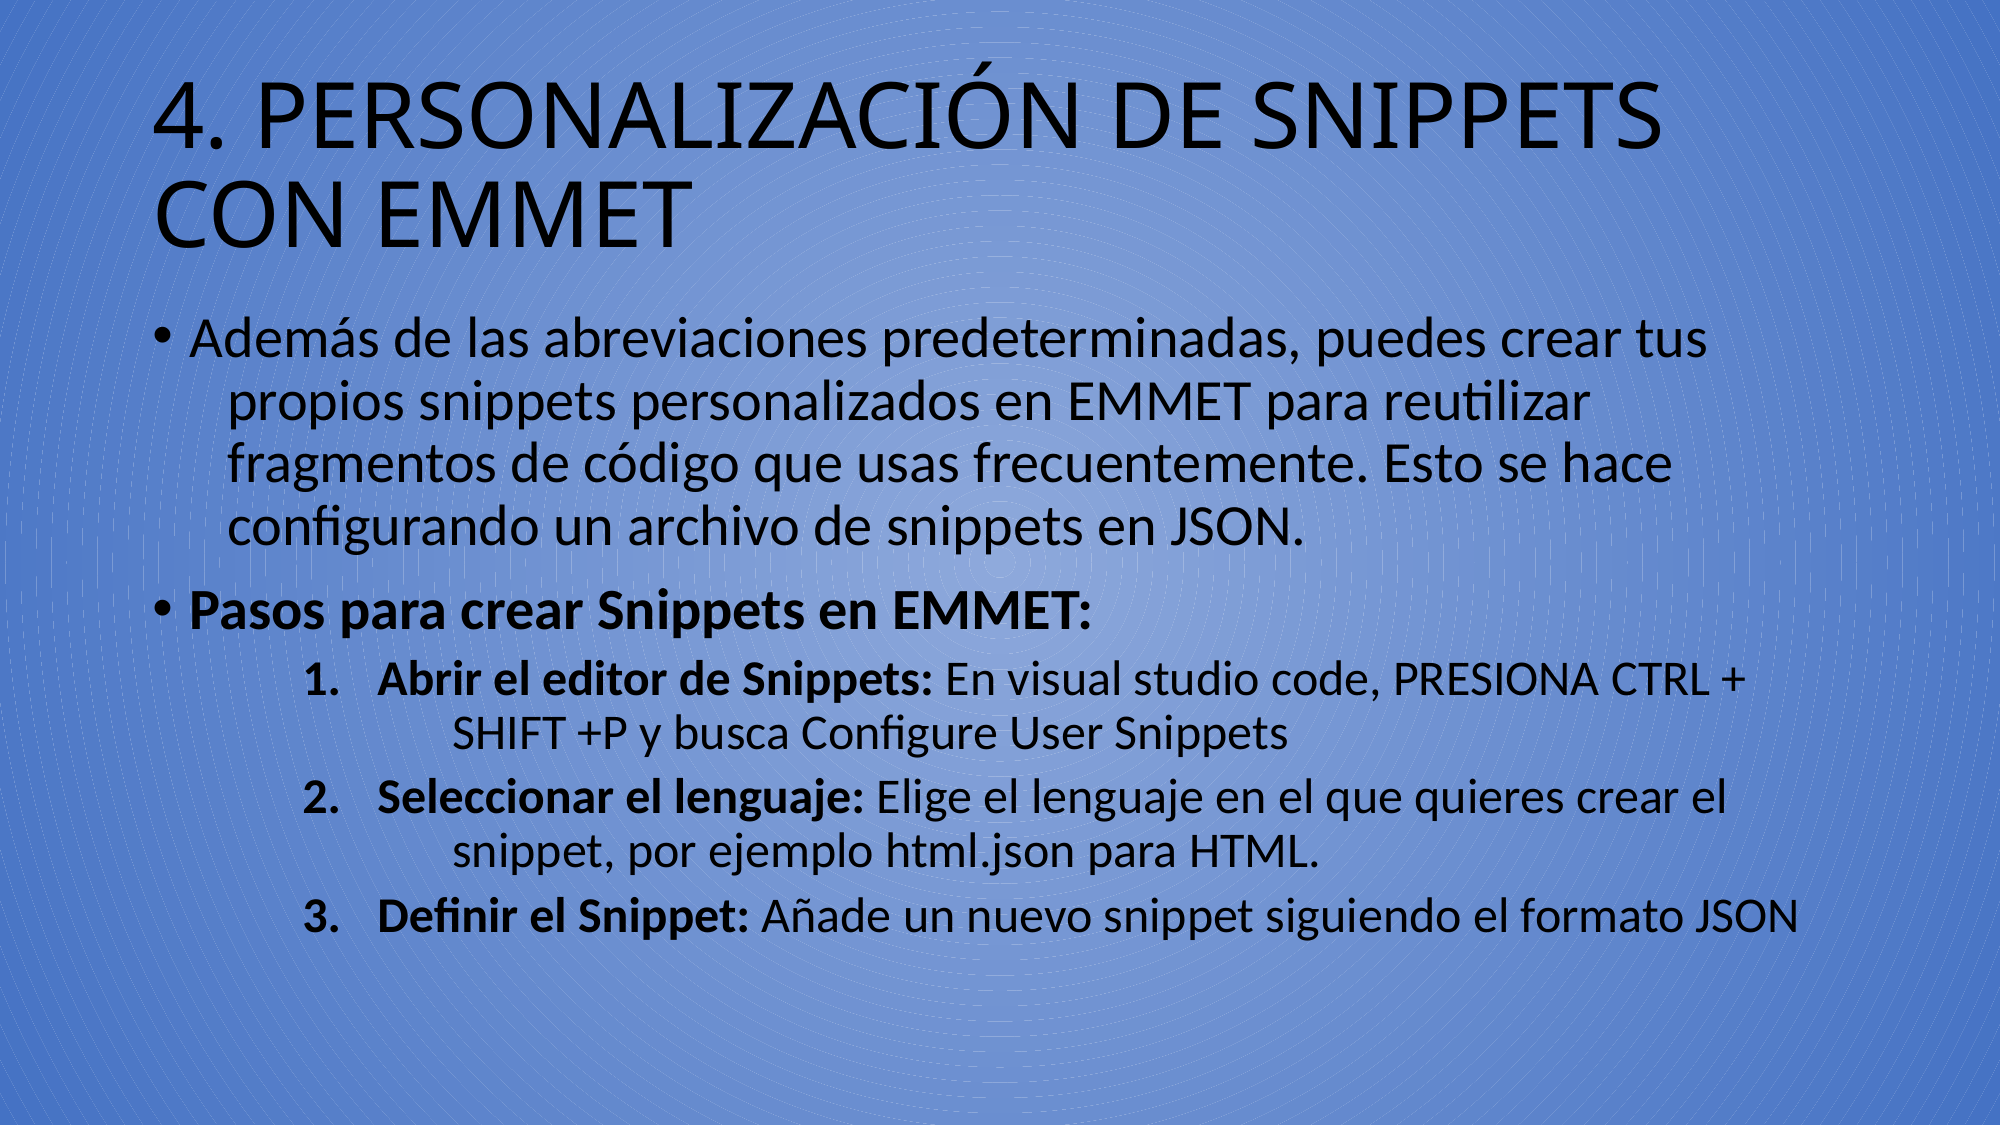

# 4. PERSONALIZACIÓN DE SNIPPETS CON EMMET
Además de las abreviaciones predeterminadas, puedes crear tus propios snippets personalizados en EMMET para reutilizar fragmentos de código que usas frecuentemente. Esto se hace configurando un archivo de snippets en JSON.
Pasos para crear Snippets en EMMET:
Abrir el editor de Snippets: En visual studio code, PRESIONA CTRL + SHIFT +P y busca Configure User Snippets
Seleccionar el lenguaje: Elige el lenguaje en el que quieres crear el snippet, por ejemplo html.json para HTML.
Definir el Snippet: Añade un nuevo snippet siguiendo el formato JSON